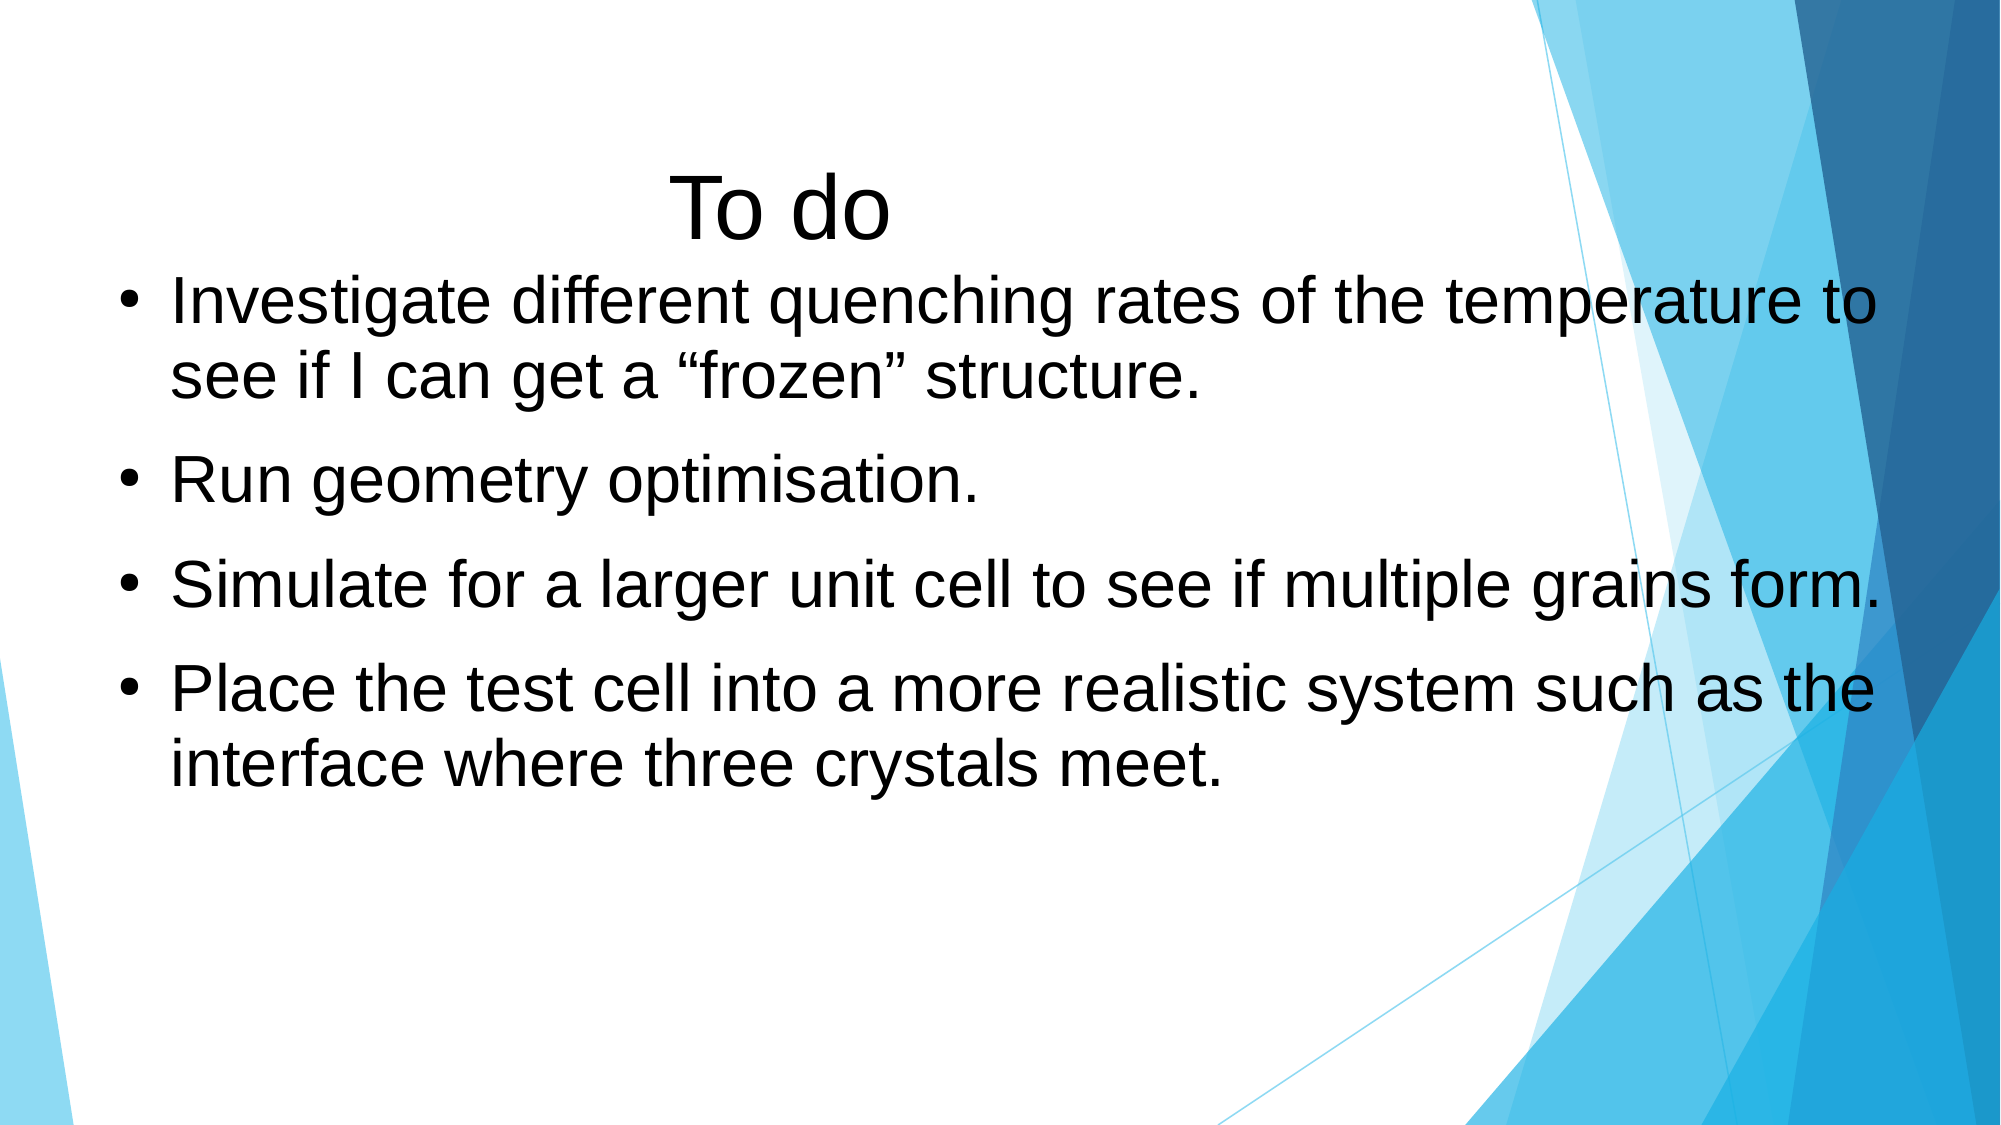

# To do
Investigate different quenching rates of the temperature to see if I can get a “frozen” structure.
Run geometry optimisation.
Simulate for a larger unit cell to see if multiple grains form.
Place the test cell into a more realistic system such as the interface where three crystals meet.